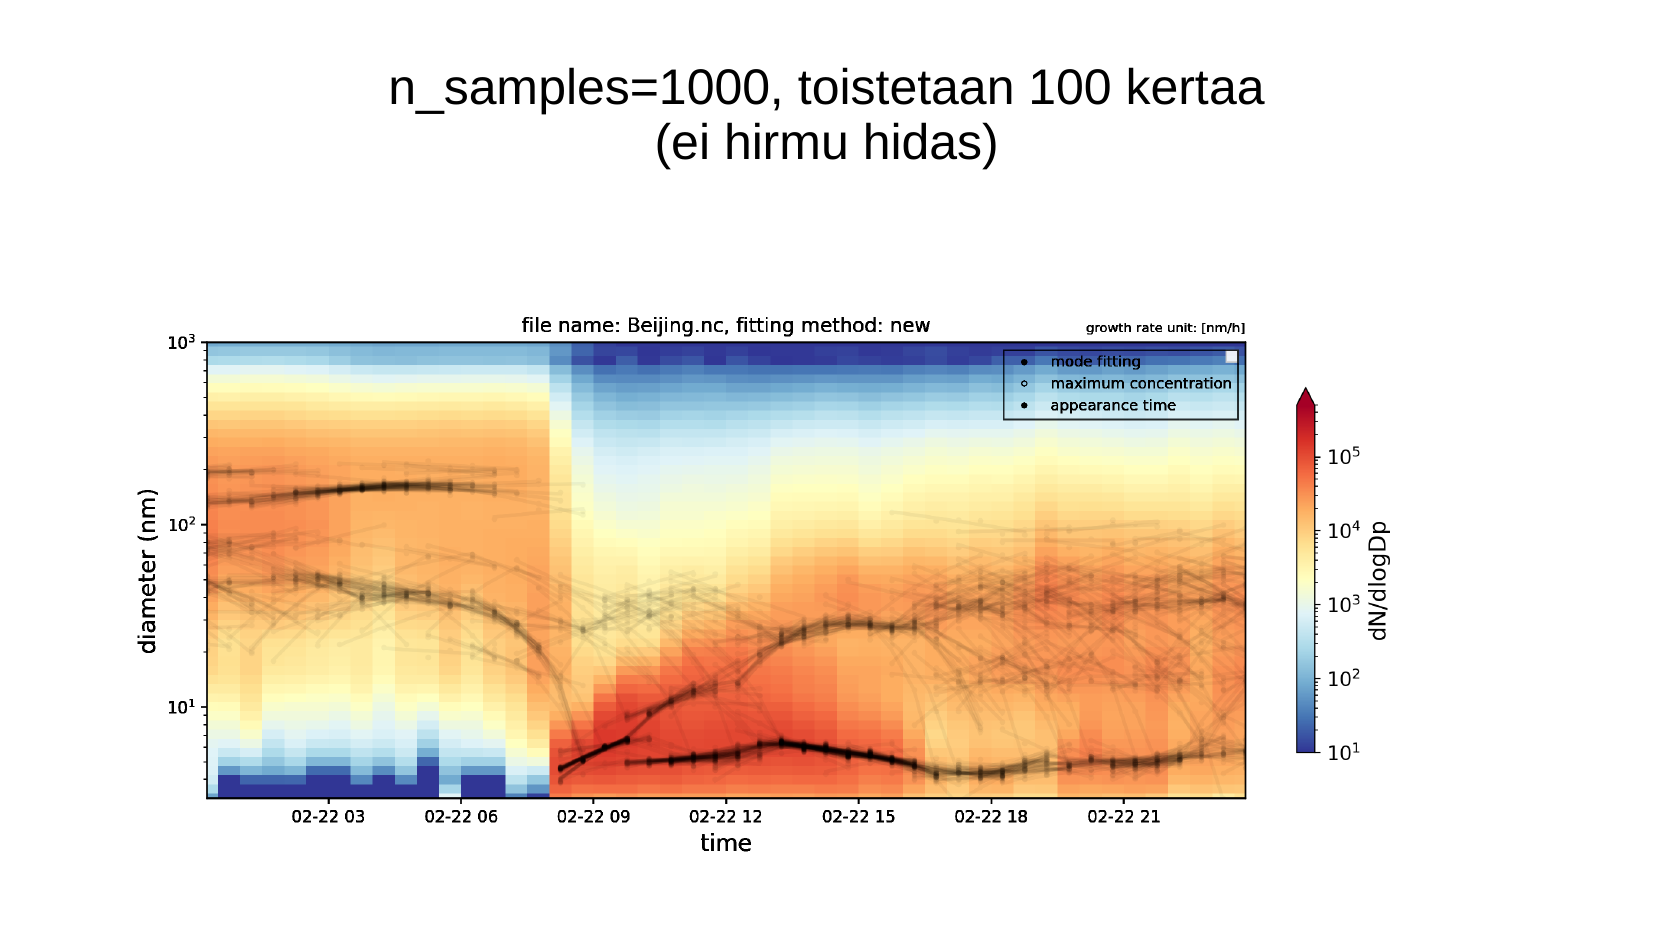

# n_samples=1000, toistetaan 100 kertaa (ei hirmu hidas)